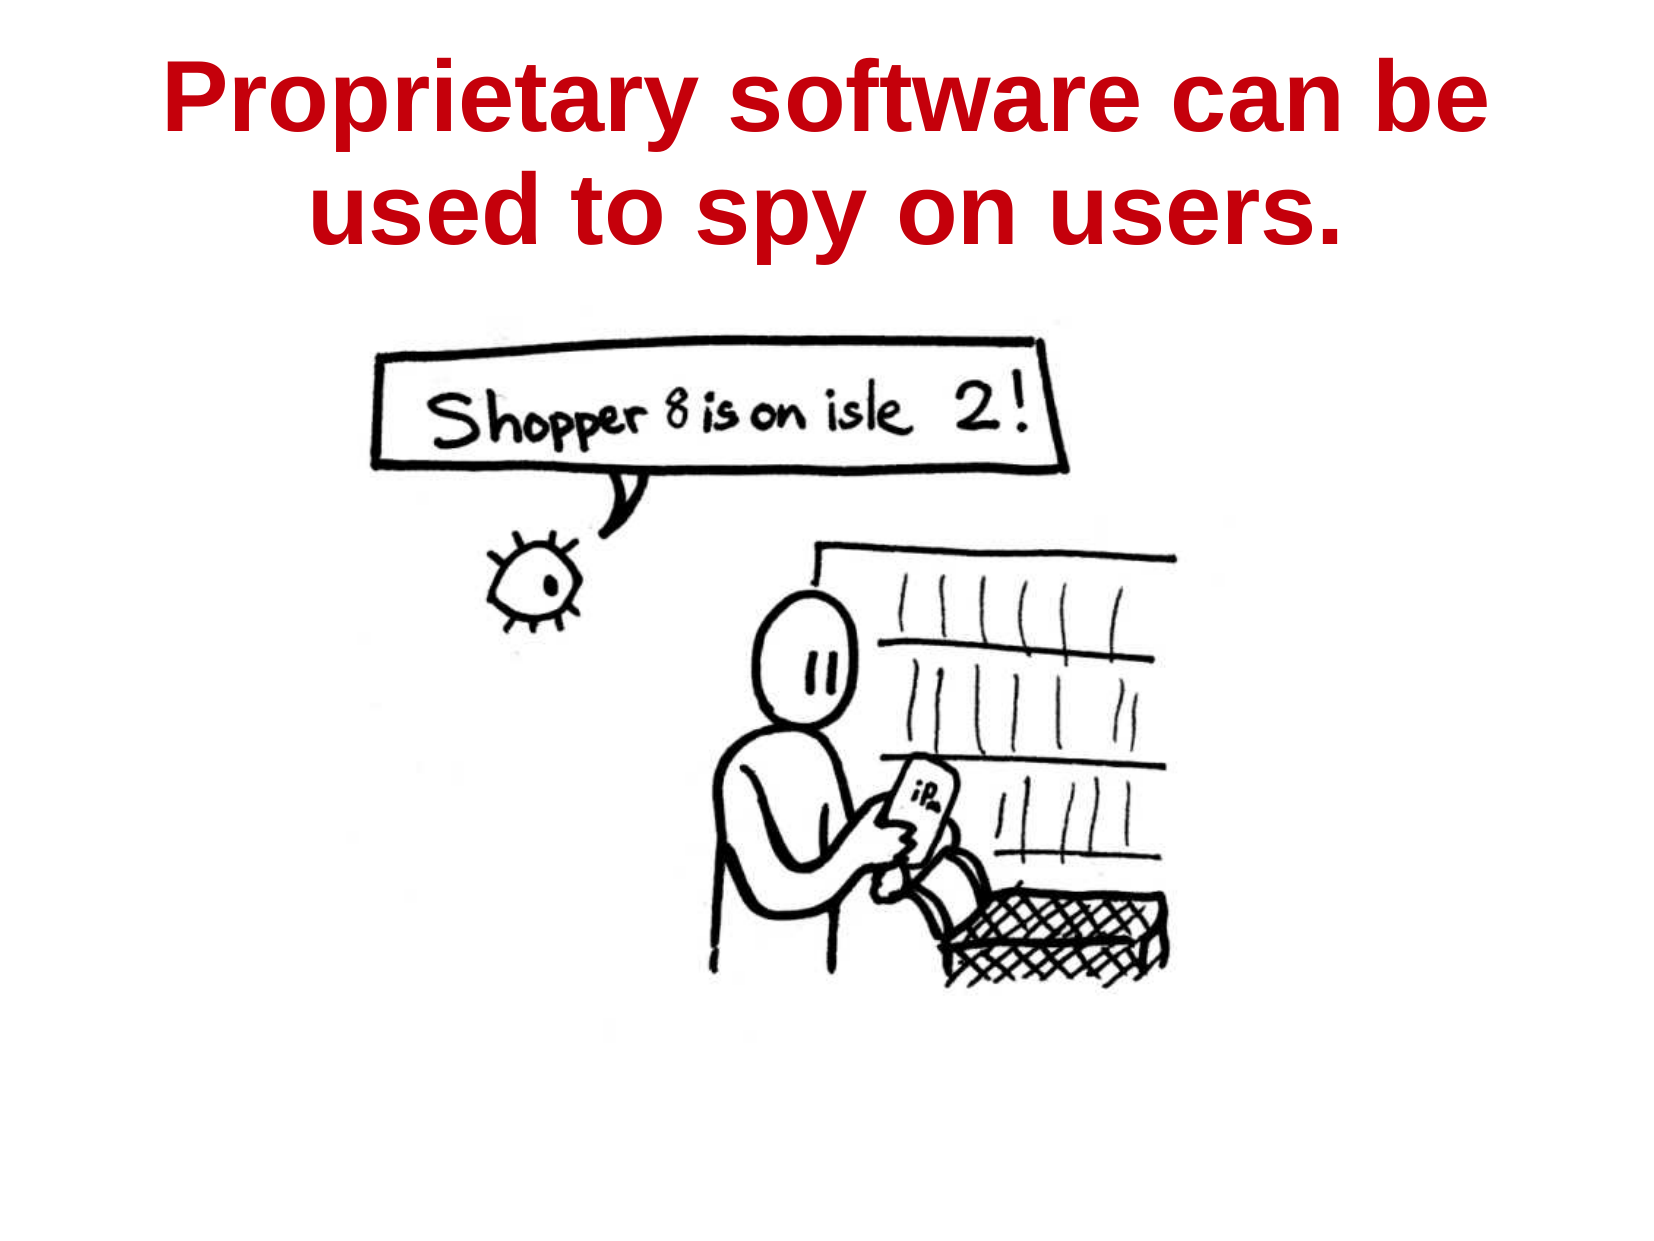

# Proprietary software can be used to spy on users.